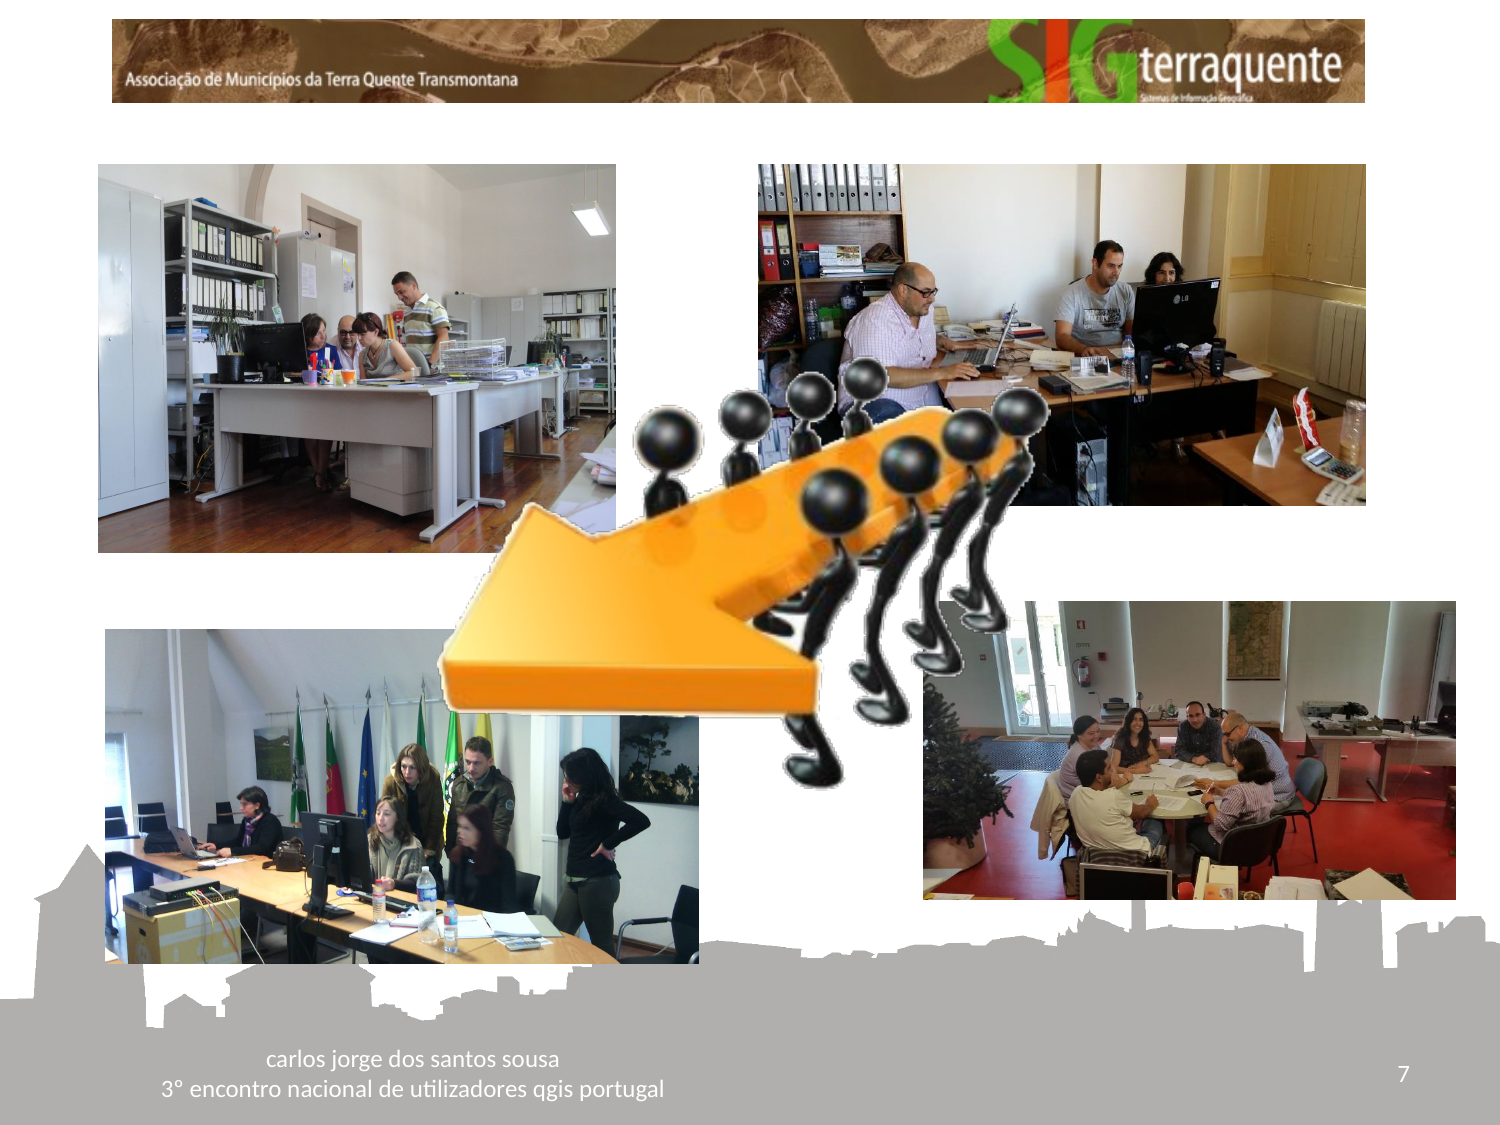

carlos jorge dos santos sousa
3º encontro nacional de utilizadores qgis portugal